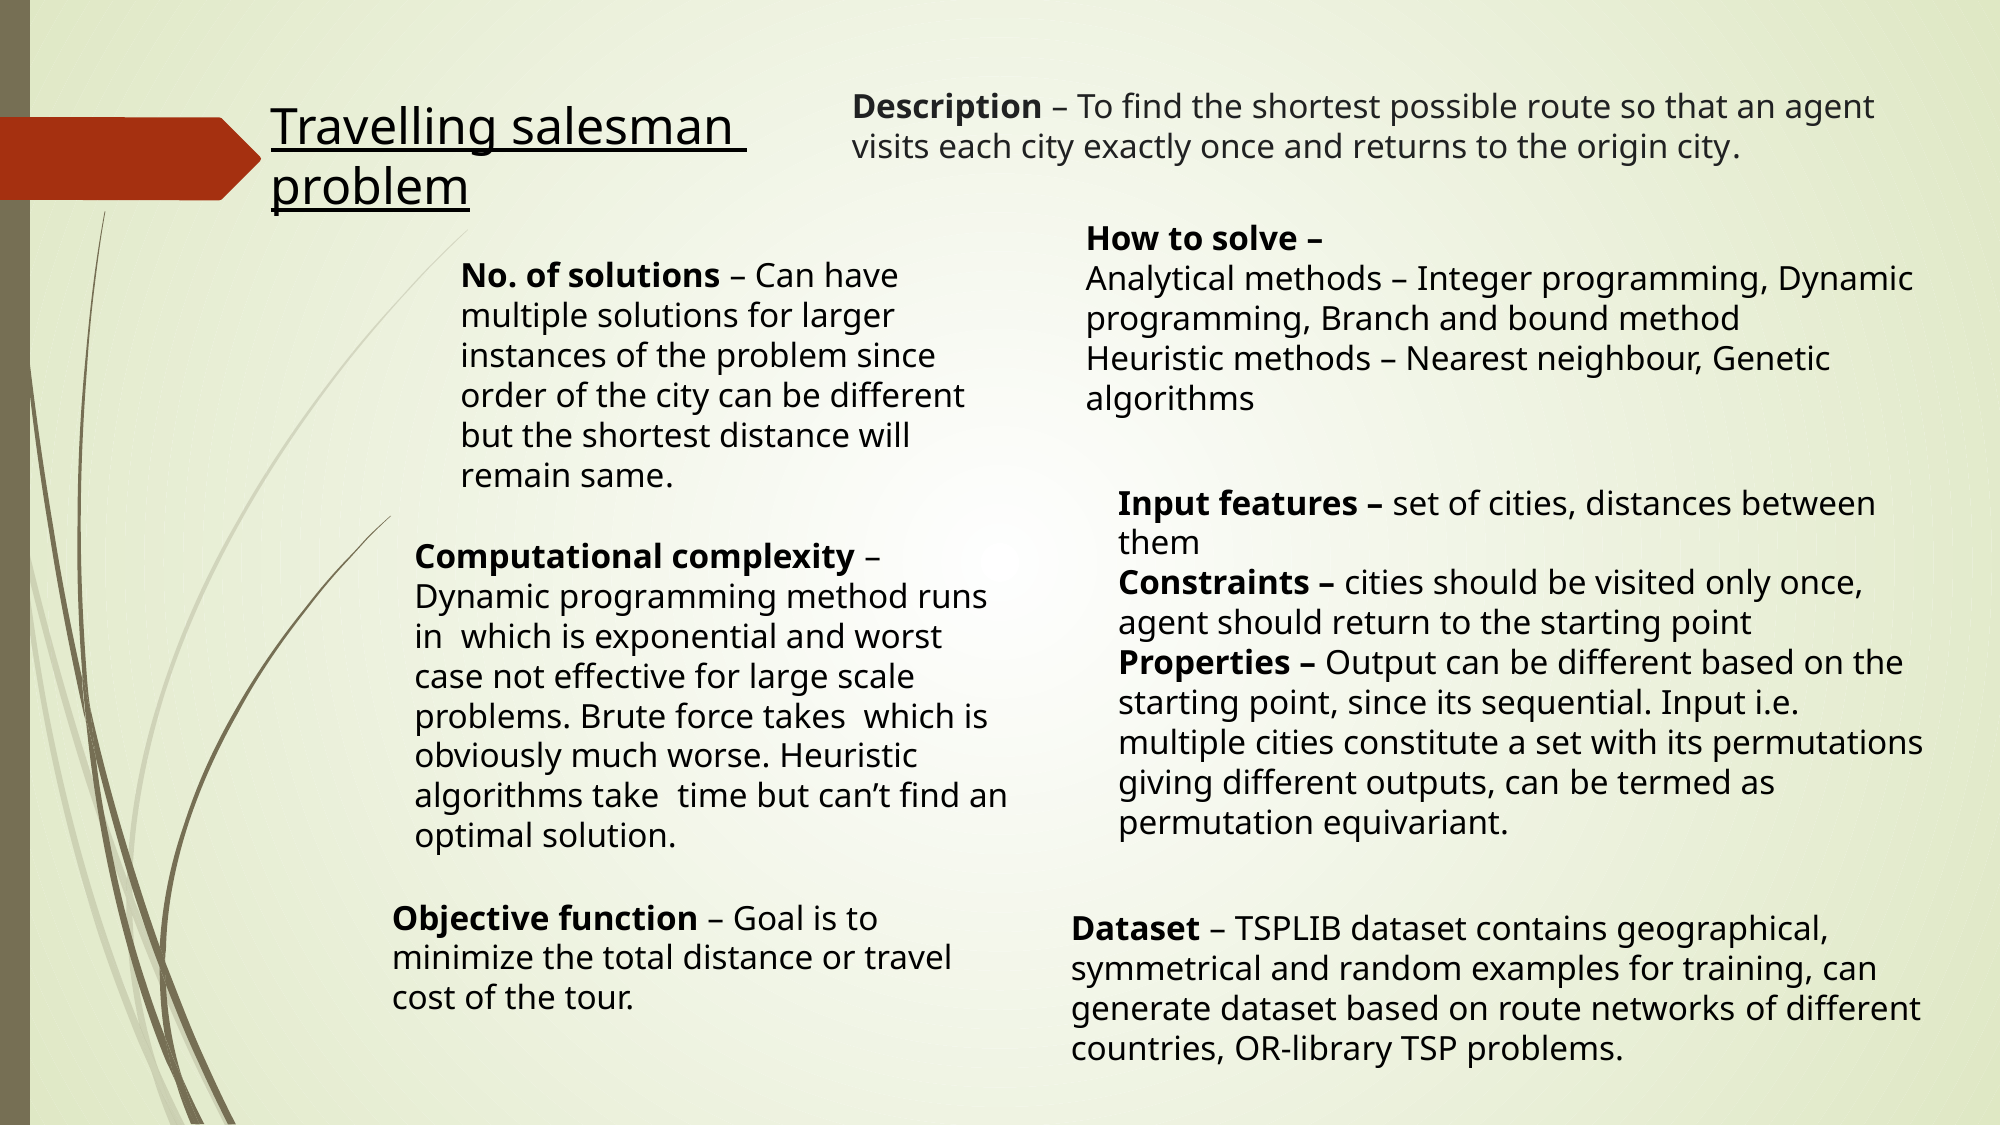

Description – To find the shortest possible route so that an agent visits each city exactly once and returns to the origin city.
Travelling salesman
problem
How to solve –
Analytical methods – Integer programming, Dynamic programming, Branch and bound method
Heuristic methods – Nearest neighbour, Genetic algorithms
No. of solutions – Can have multiple solutions for larger instances of the problem since order of the city can be different but the shortest distance will remain same.
Input features – set of cities, distances between them
Constraints – cities should be visited only once, agent should return to the starting point
Properties – Output can be different based on the starting point, since its sequential. Input i.e. multiple cities constitute a set with its permutations giving different outputs, can be termed as permutation equivariant.
Computational complexity – Dynamic programming method runs in which is exponential and worst case not effective for large scale problems. Brute force takes which is obviously much worse. Heuristic algorithms take time but can’t find an optimal solution.
Objective function – Goal is to minimize the total distance or travel cost of the tour.
Dataset – TSPLIB dataset contains geographical, symmetrical and random examples for training, can generate dataset based on route networks of different countries, OR-library TSP problems.